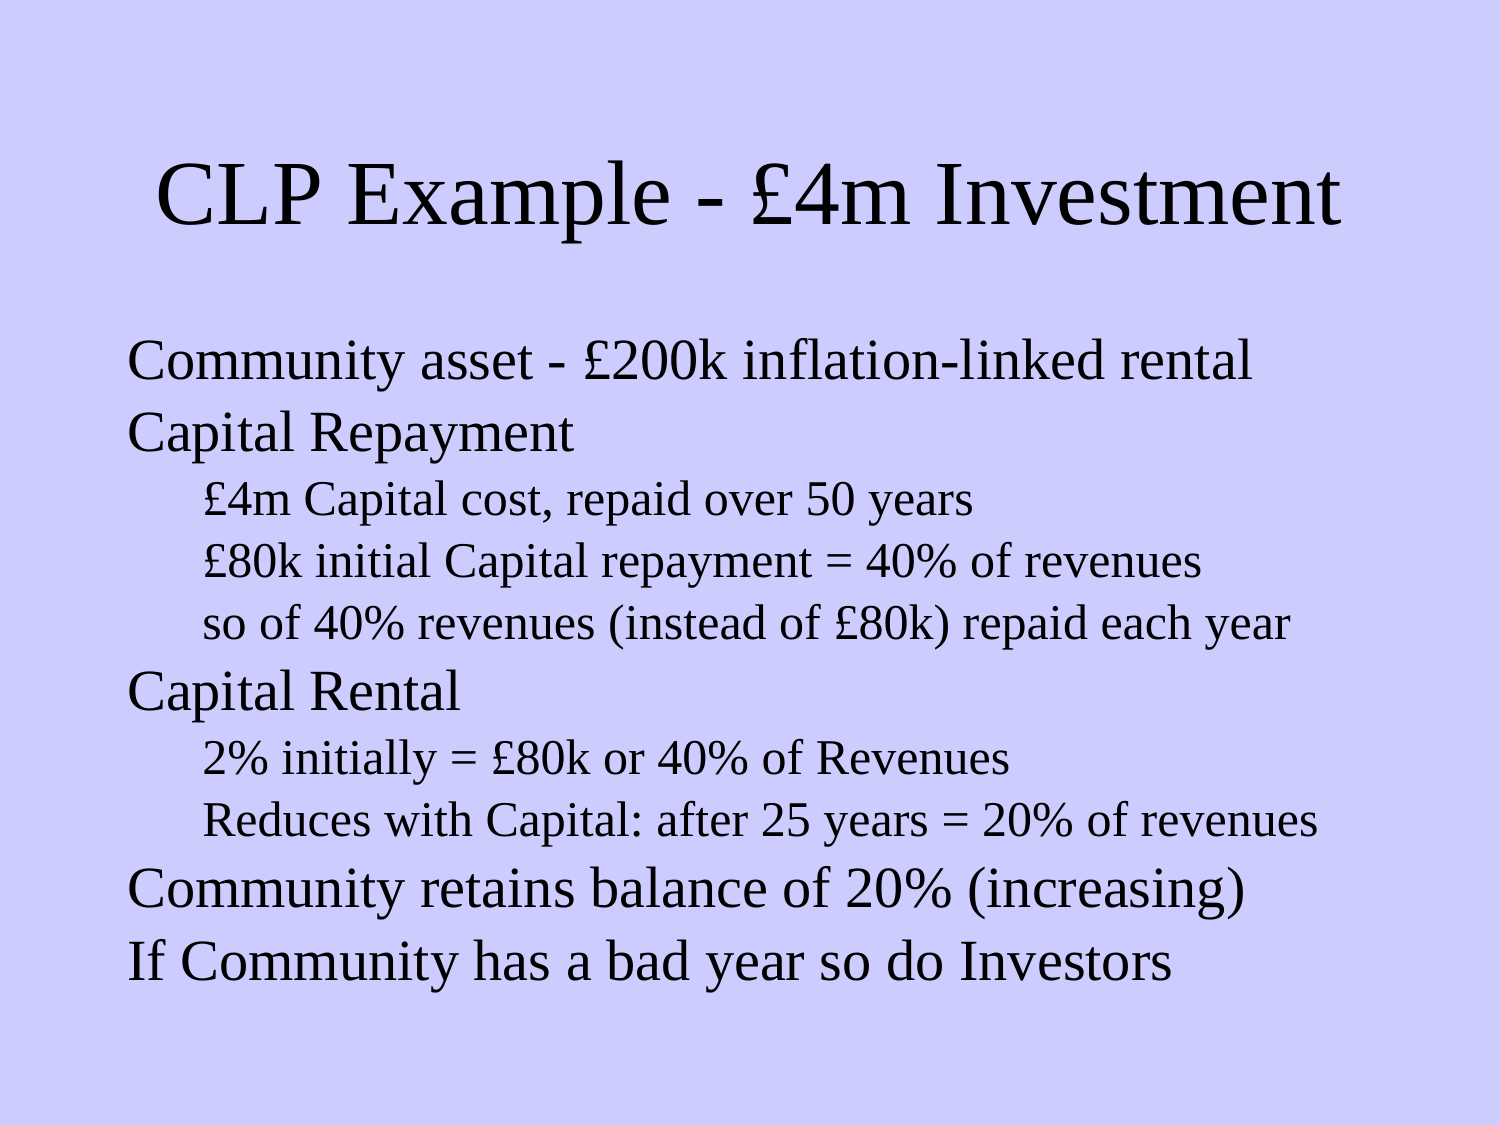

# CLP Example - £4m Investment
Community asset - £200k inflation-linked rental
Capital Repayment
£4m Capital cost, repaid over 50 years
£80k initial Capital repayment = 40% of revenues
so of 40% revenues (instead of £80k) repaid each year
Capital Rental
2% initially = £80k or 40% of Revenues
Reduces with Capital: after 25 years = 20% of revenues
Community retains balance of 20% (increasing)
If Community has a bad year so do Investors